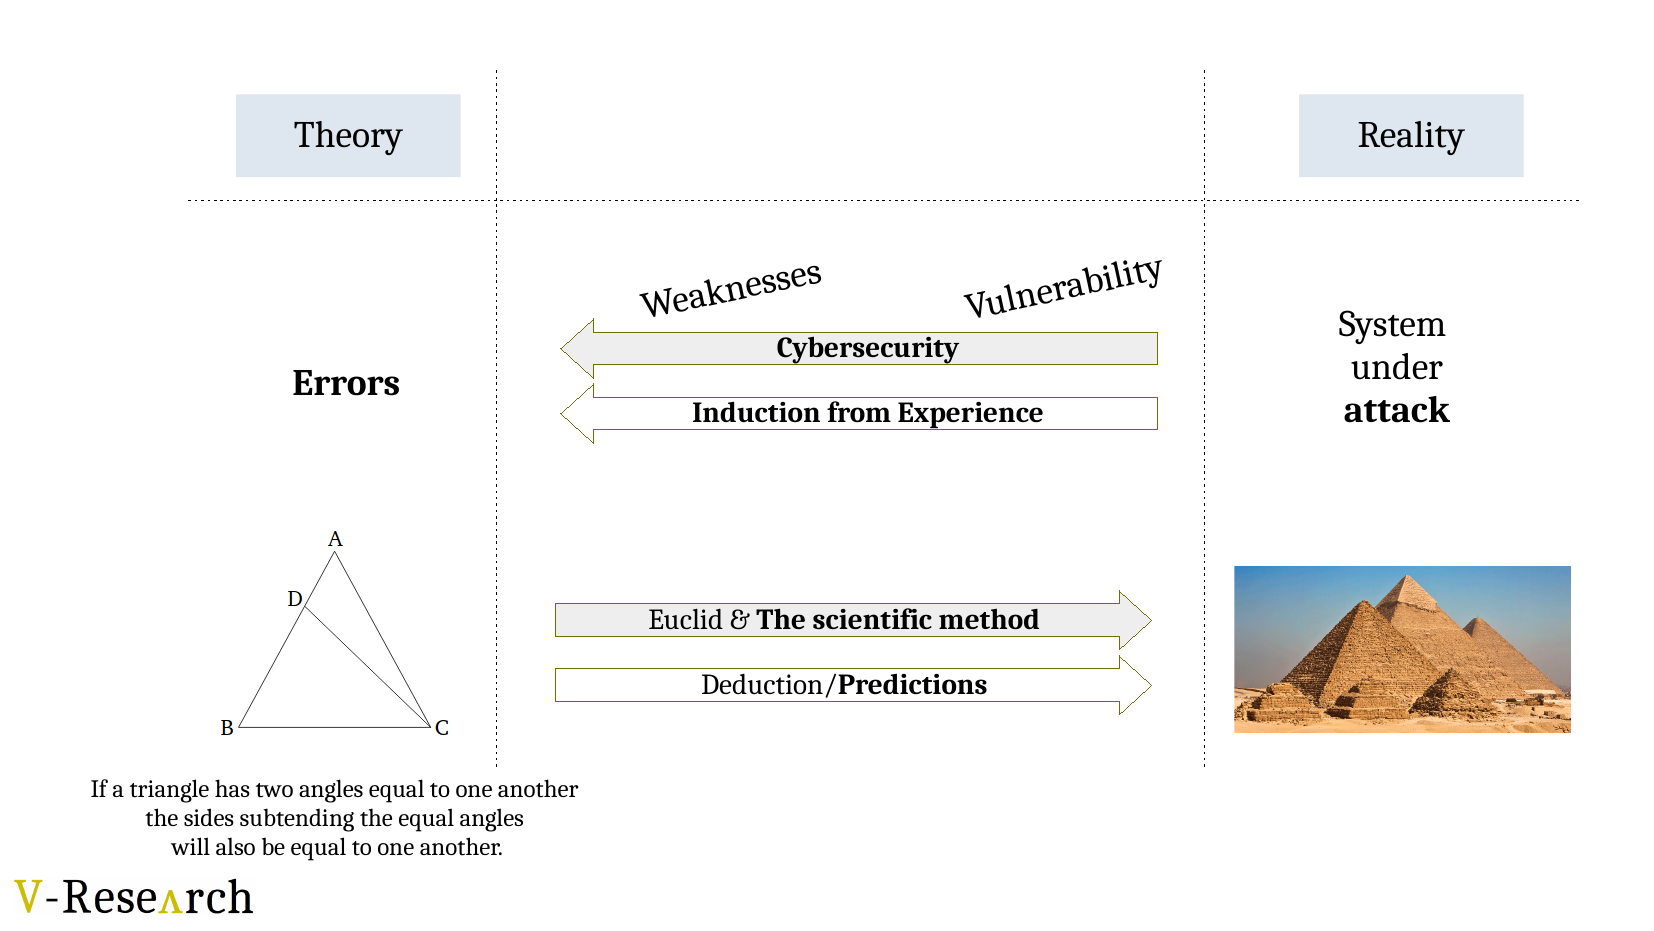

Theory
Reality
Vulnerability
Weaknesses
System
under
attack
Cybersecurity
Errors
Induction from Experience
Euclid & The scientific method
Deduction/Predictions
If a triangle has two angles equal to one another
the sides subtending the equal angles
will also be equal to one another.